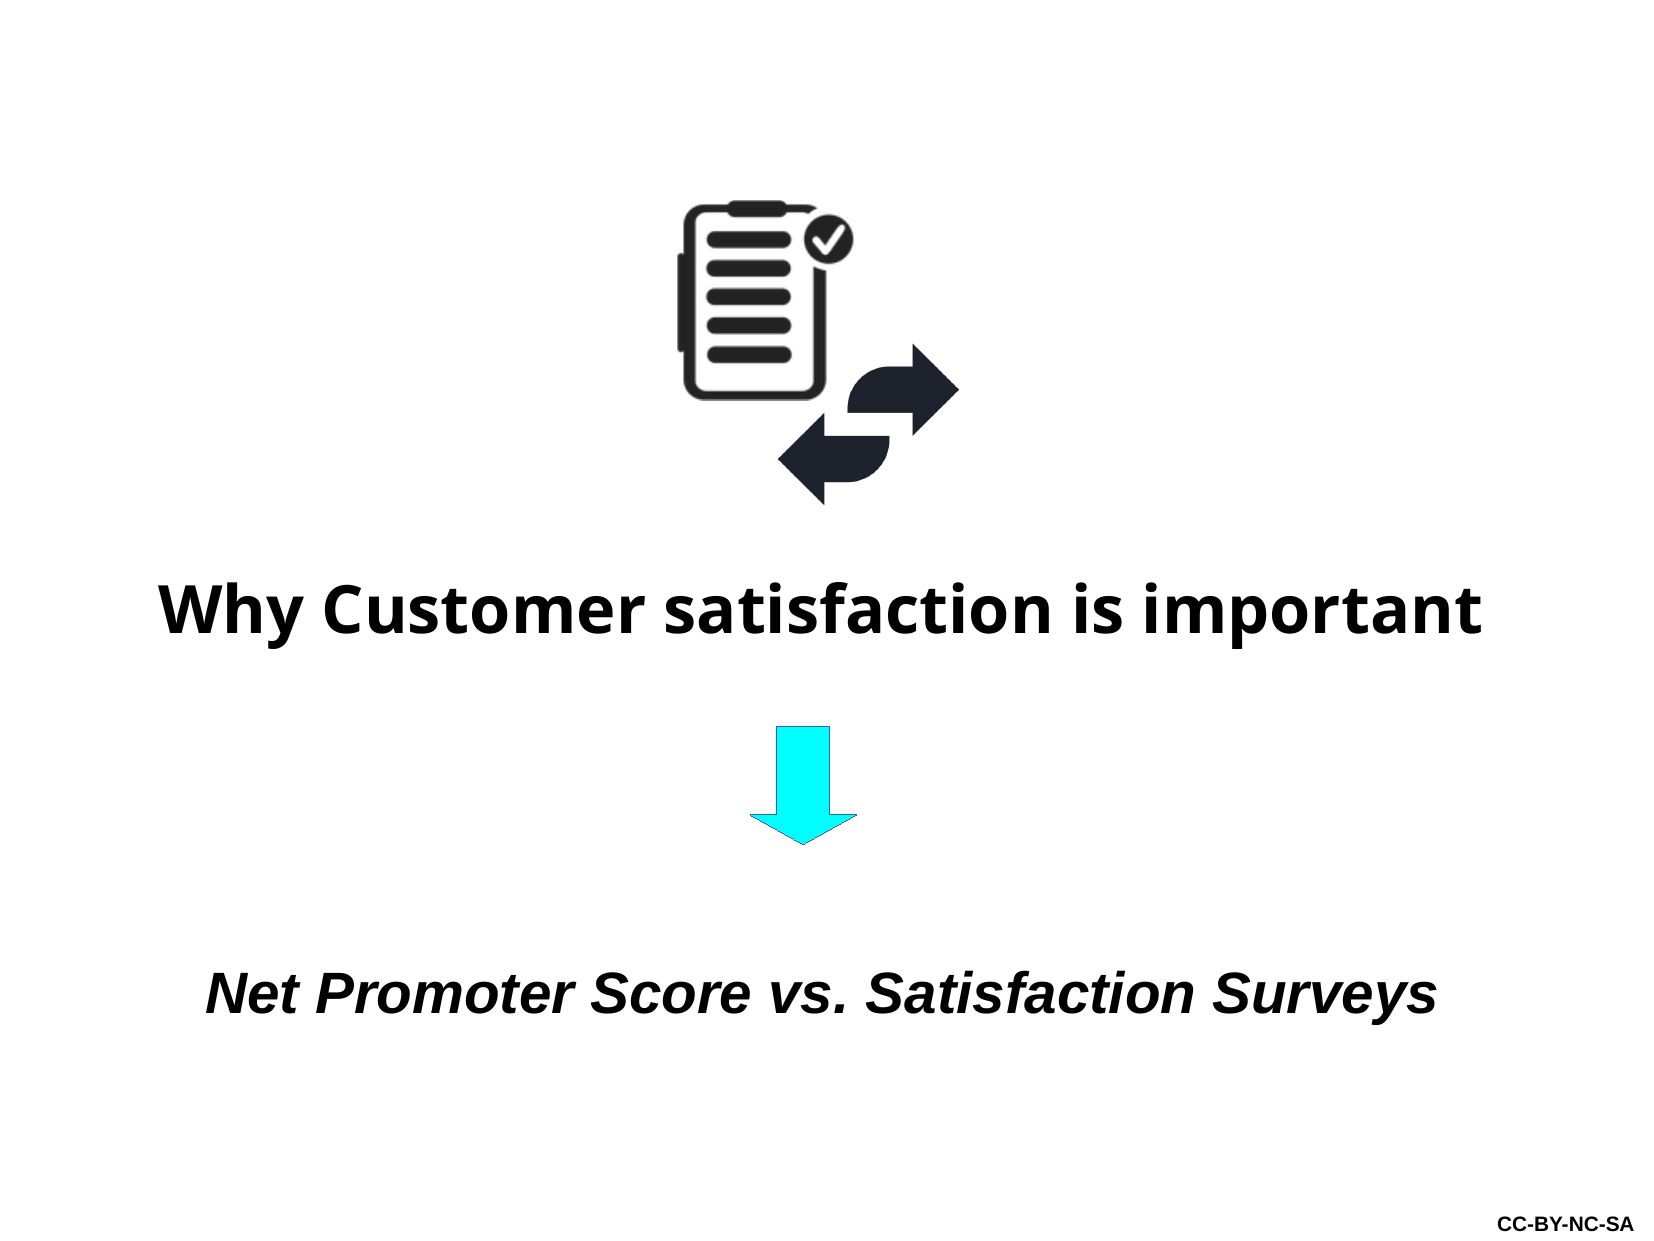

# Why Customer satisfaction is important
Net Promoter Score vs. Satisfaction Surveys
CC-BY-NC-SA